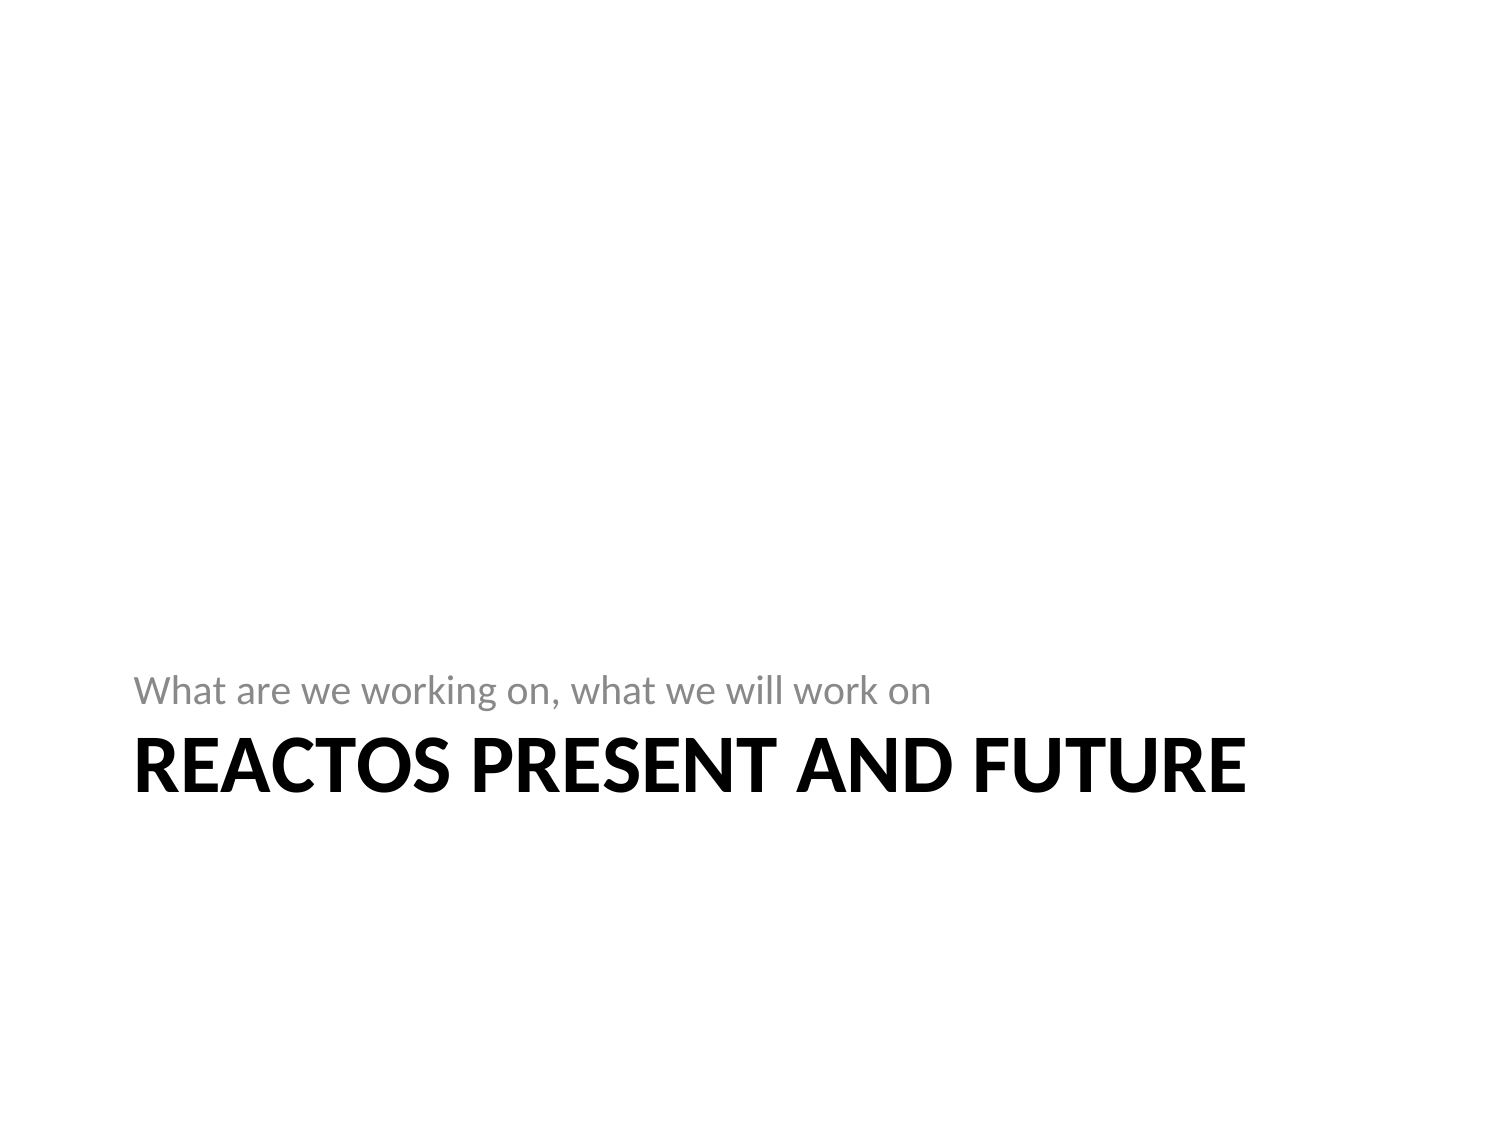

What are we working on, what we will work on
# REACTOS PRESENT AND FUTURE